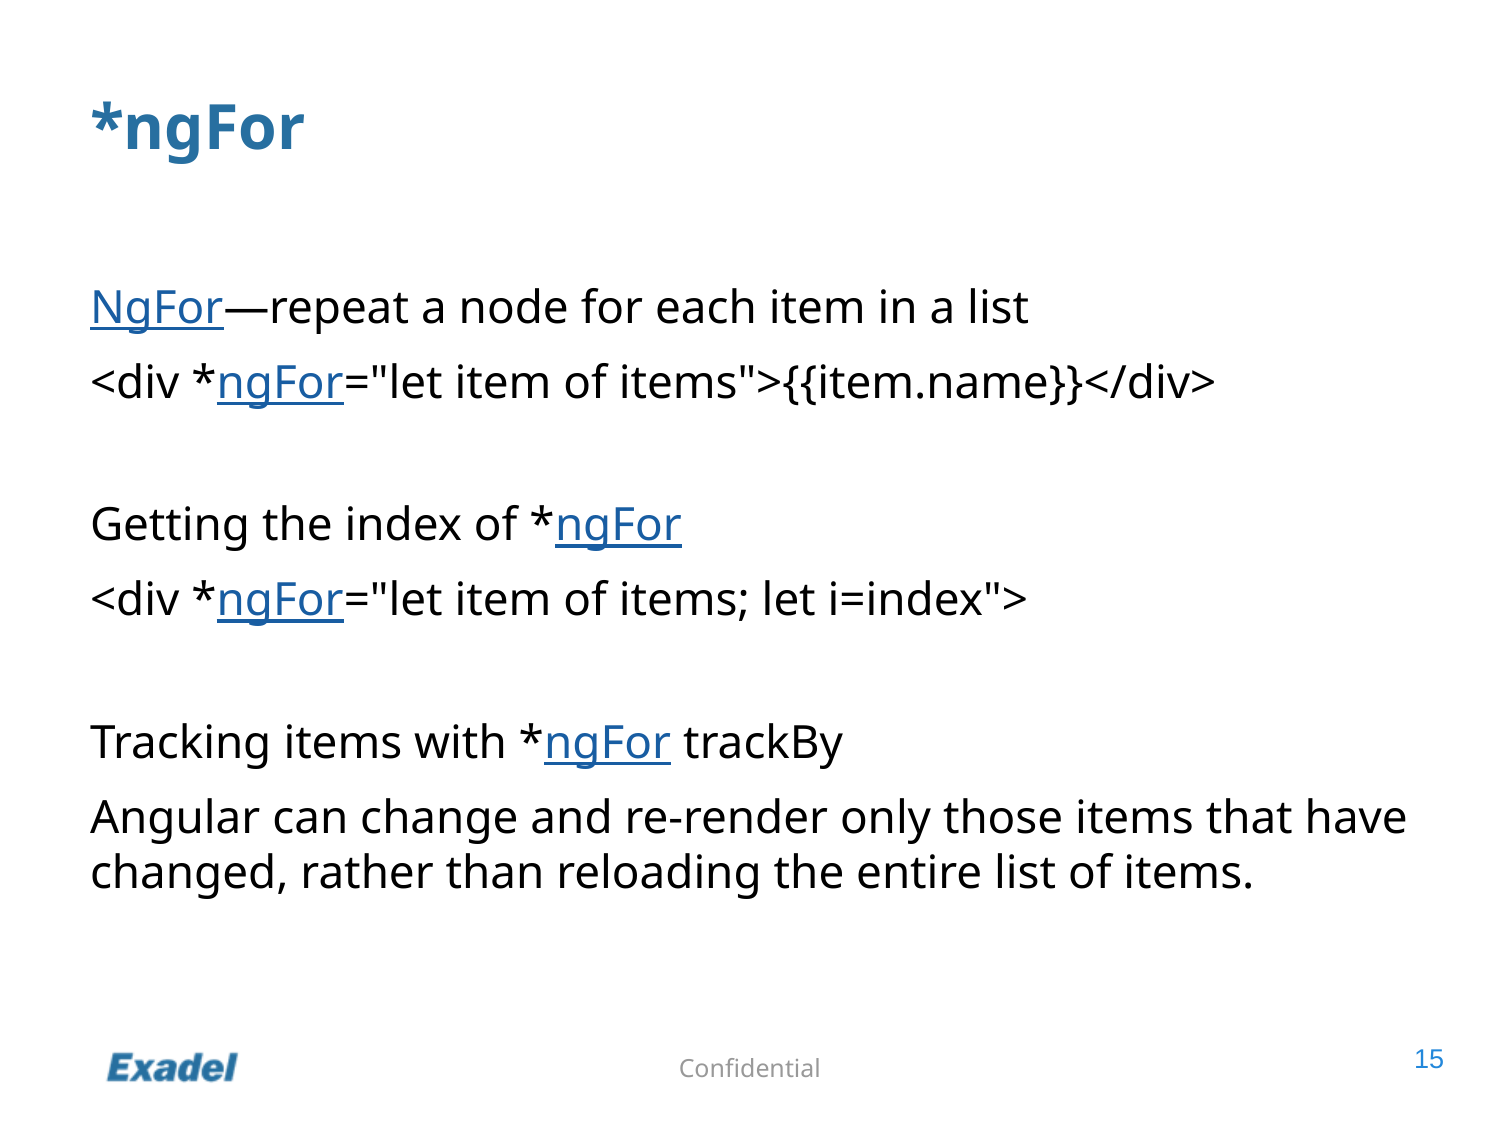

# *ngFor
NgFor—repeat a node for each item in a list
<div *ngFor="let item of items">{{item.name}}</div>
Getting the index of *ngFor
<div *ngFor="let item of items; let i=index">
Tracking items with *ngFor trackBy
Angular can change and re-render only those items that have changed, rather than reloading the entire list of items.